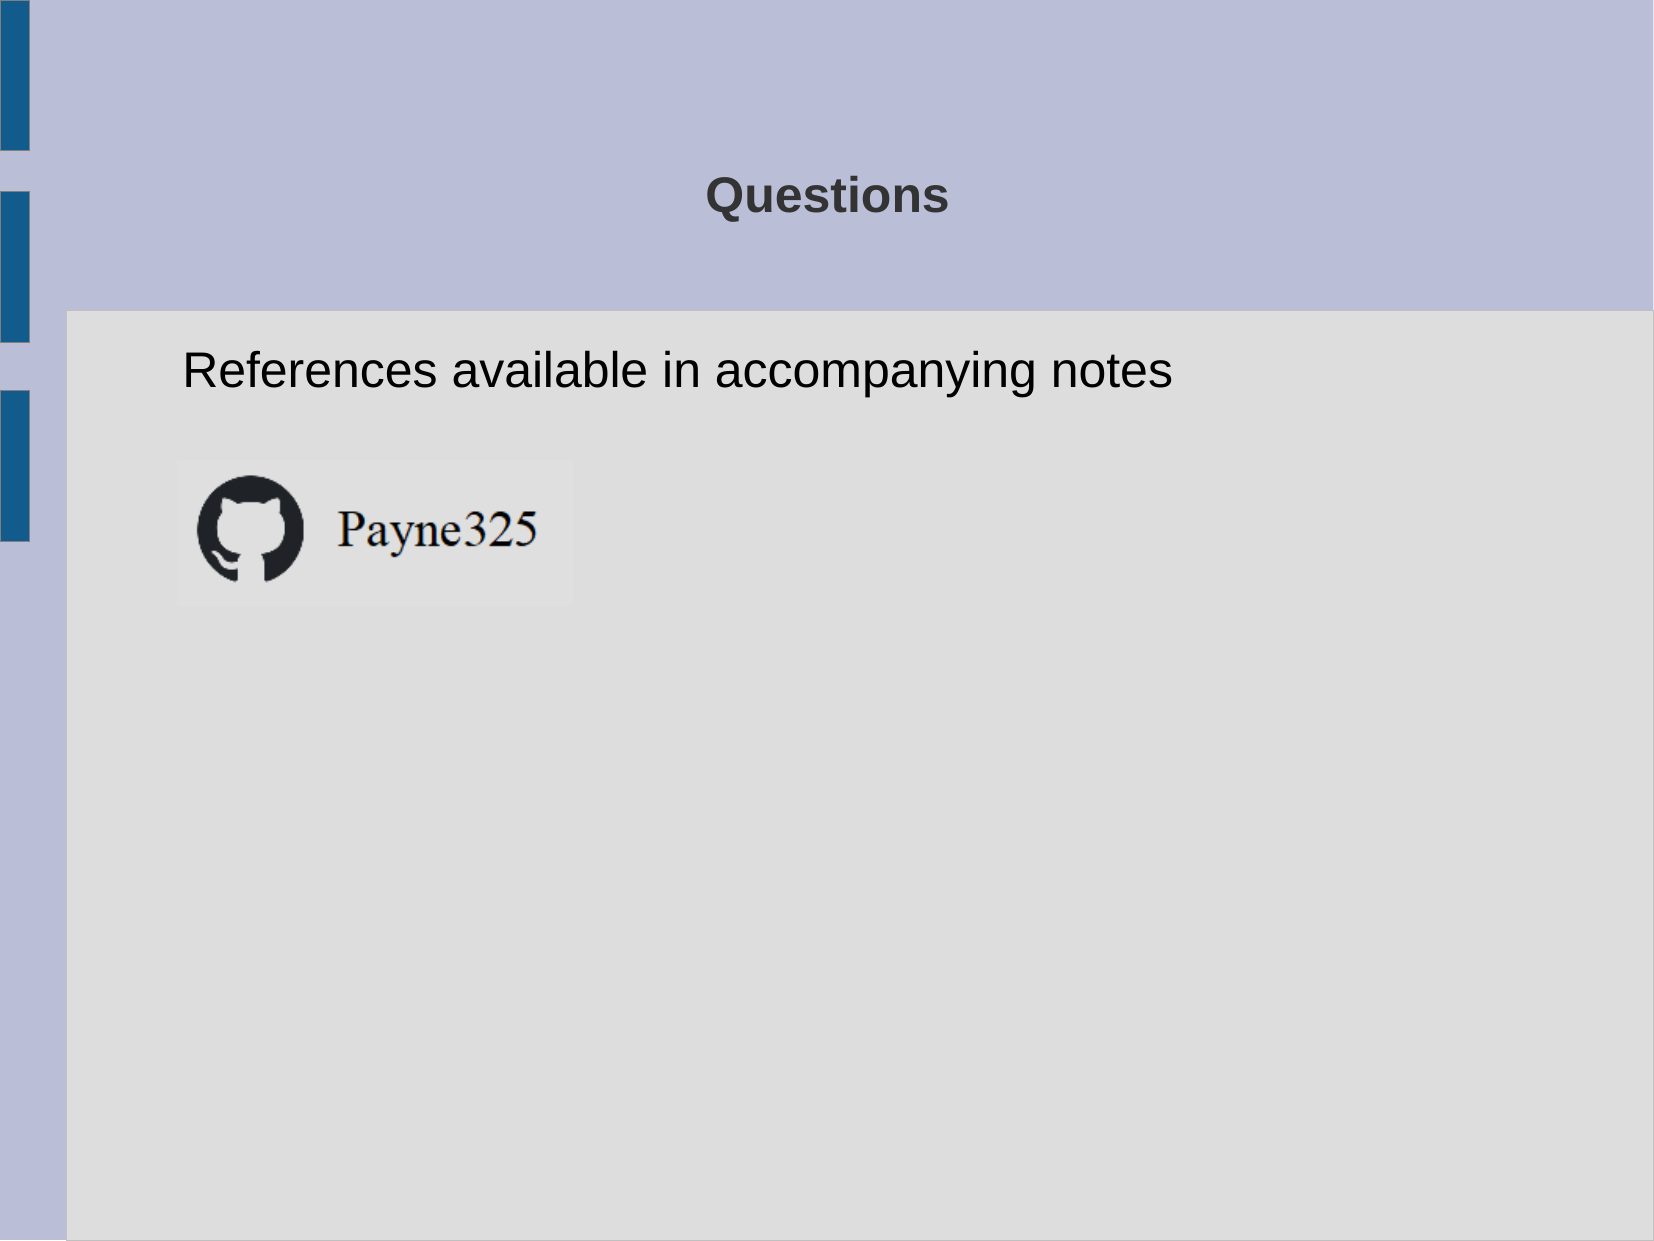

# Questions
References available in accompanying notes